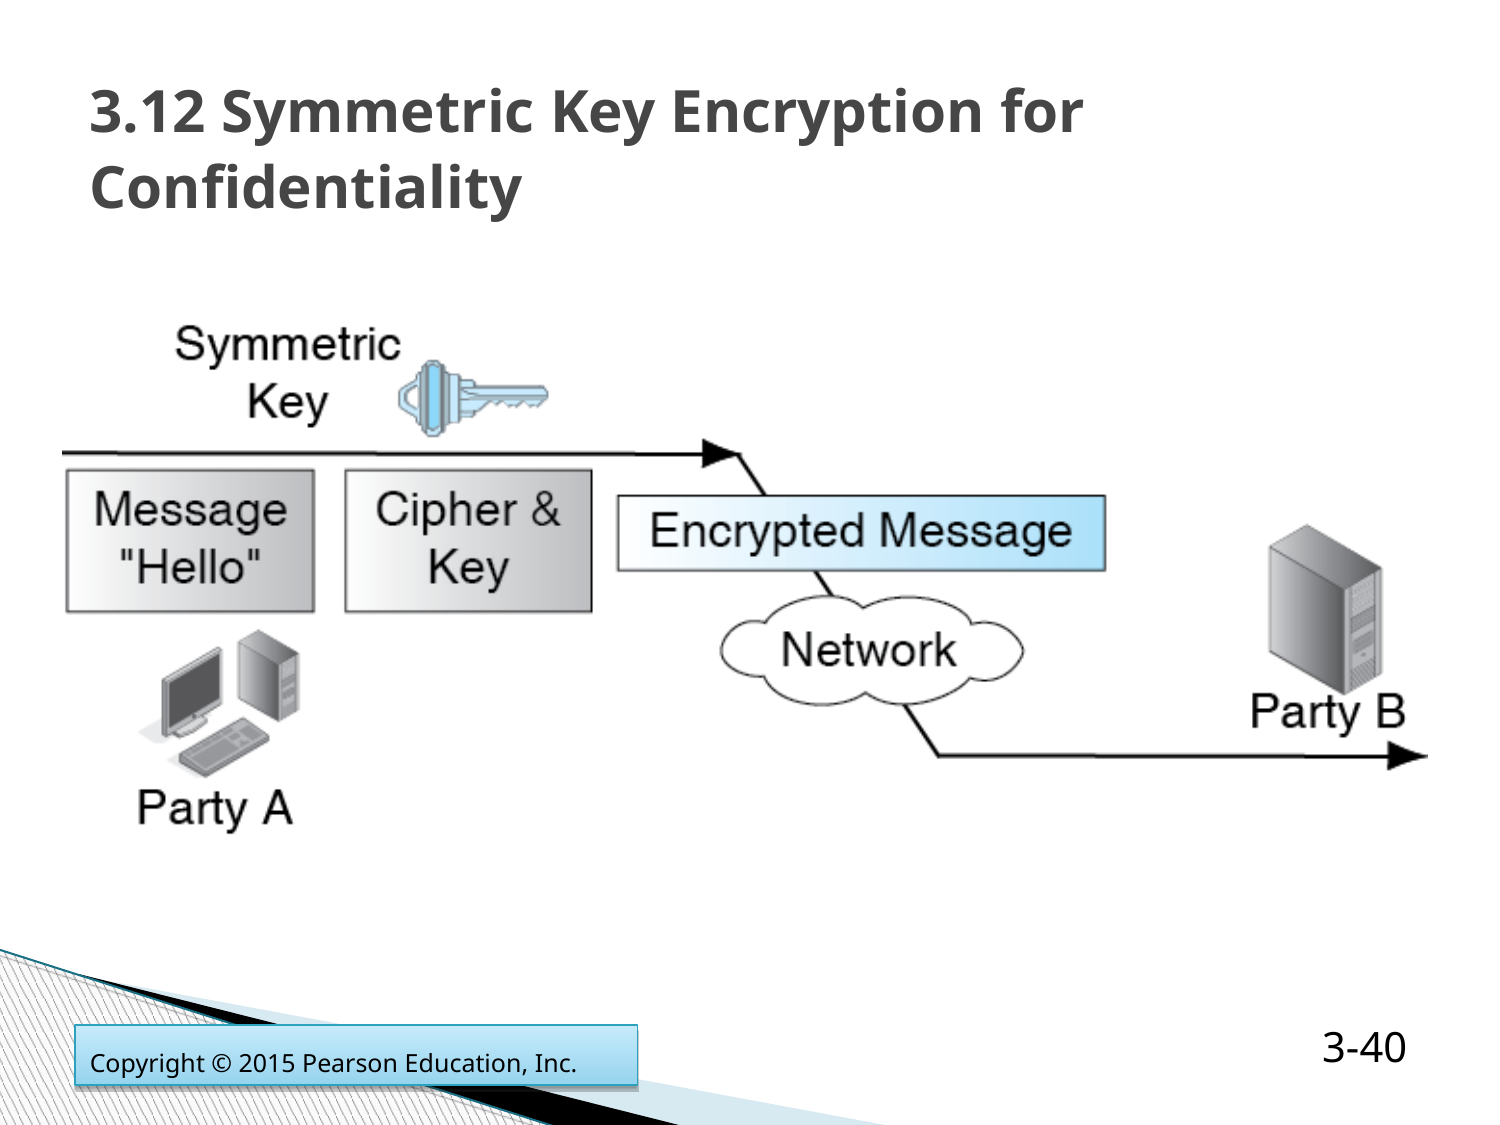

# 3.12 Symmetric Key Encryption for Confidentiality
Copyright © 2015 Pearson Education, Inc.